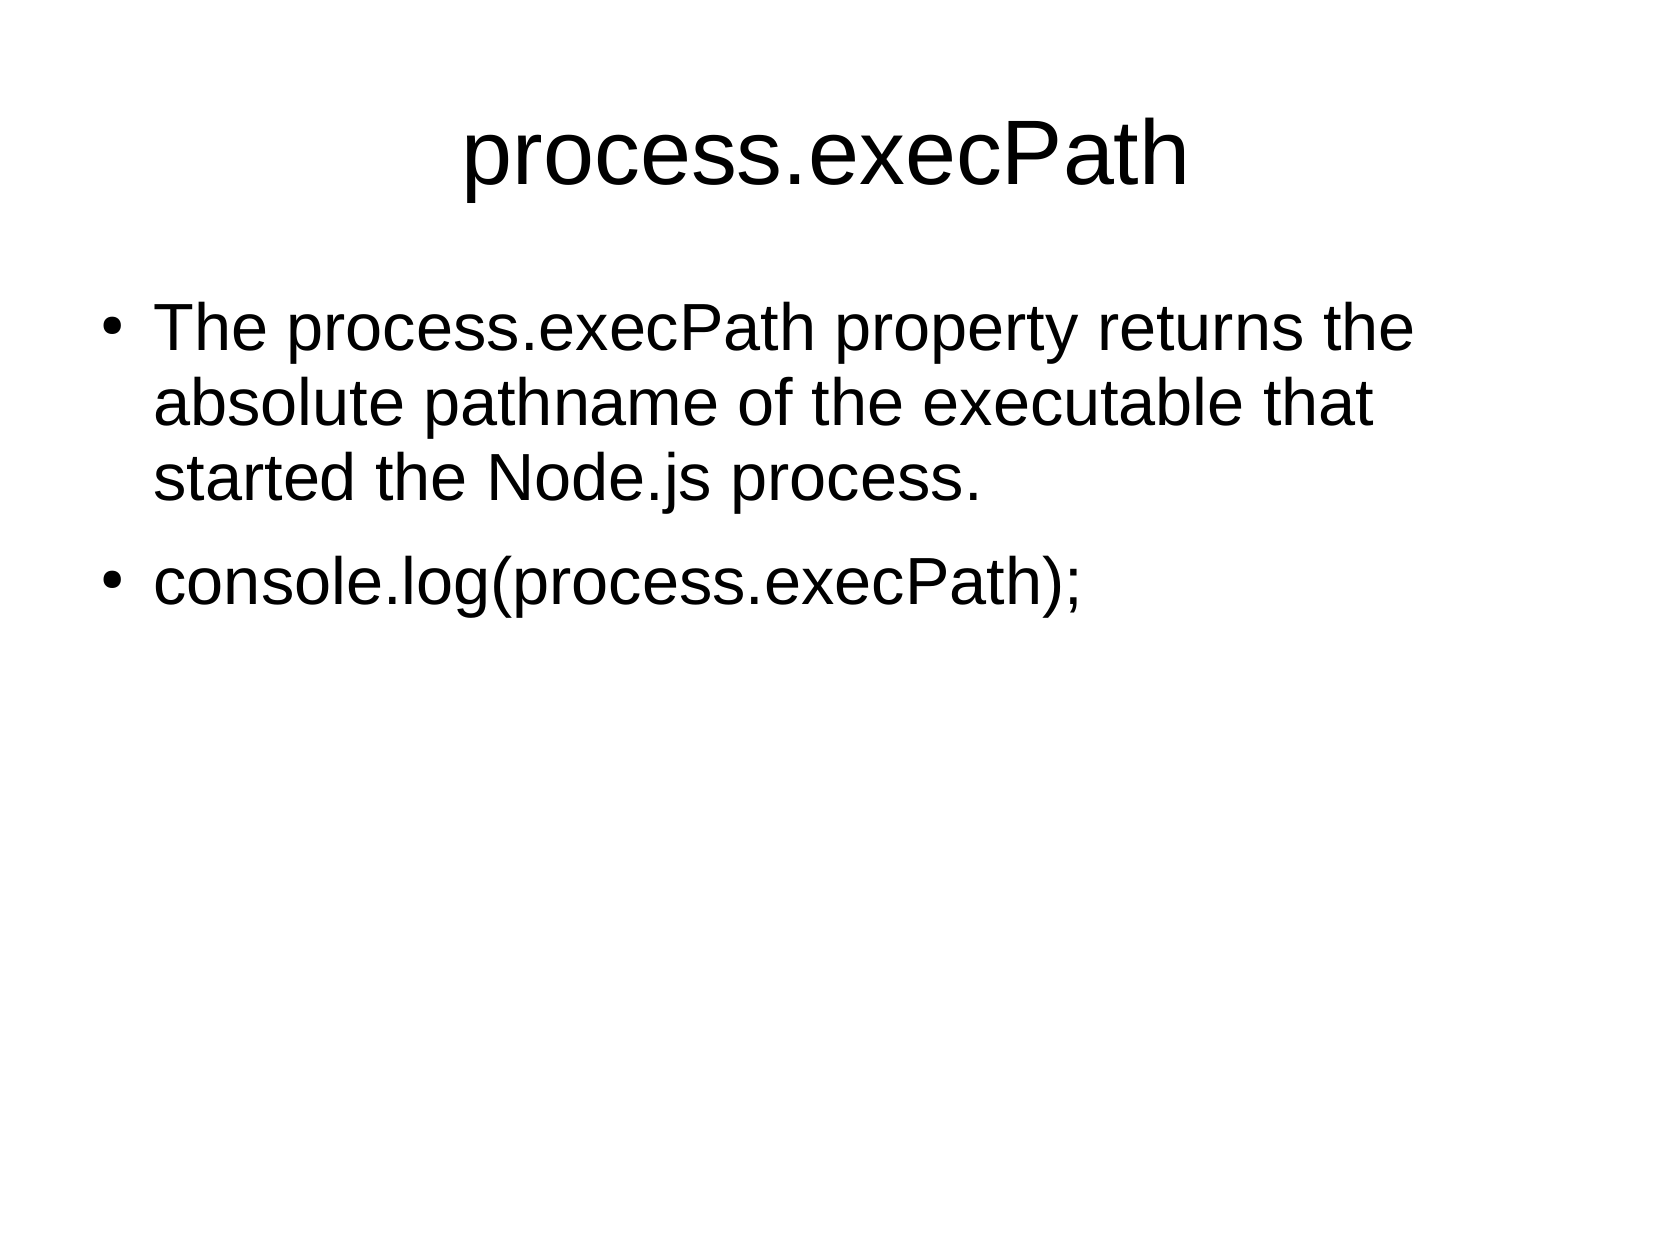

# process.execPath
The process.execPath property returns the absolute pathname of the executable that started the Node.js process.
console.log(process.execPath);